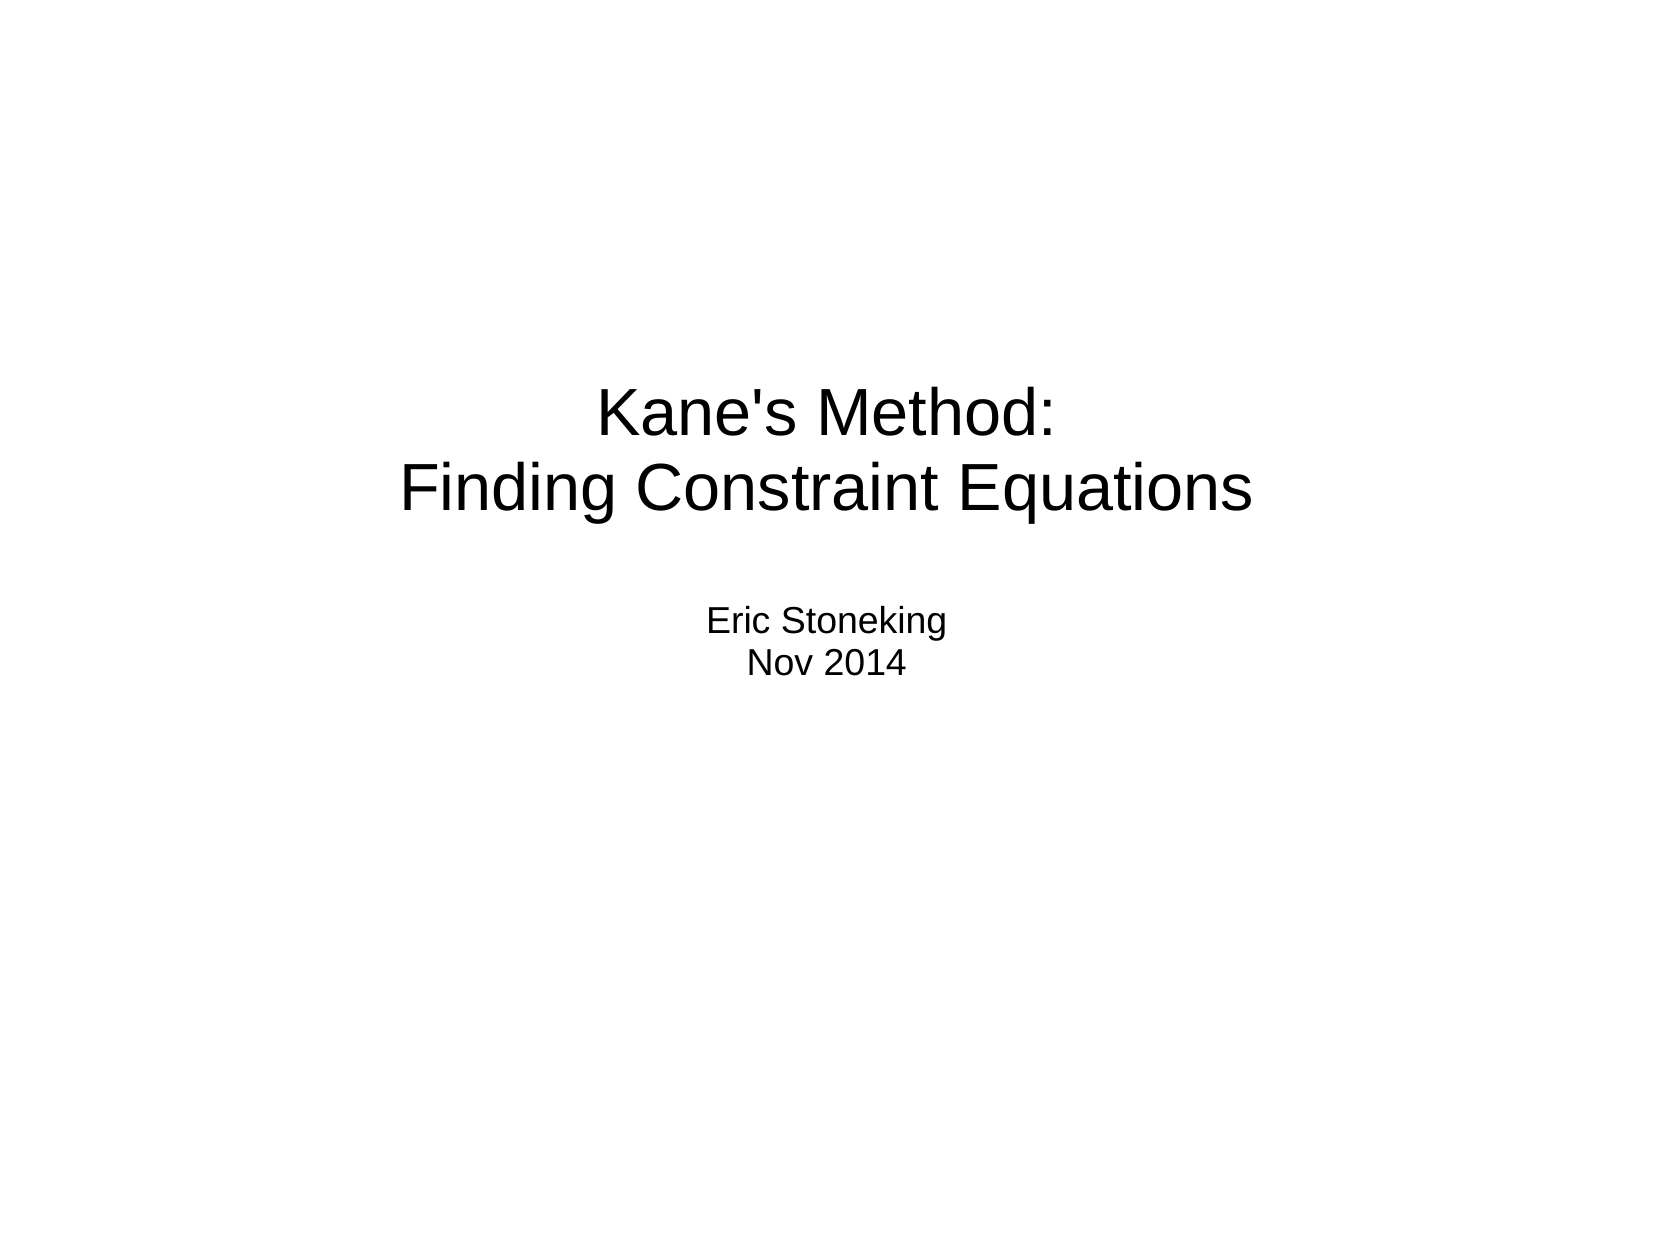

# Kane's Method:
Finding Constraint Equations
Eric Stoneking
Nov 2014